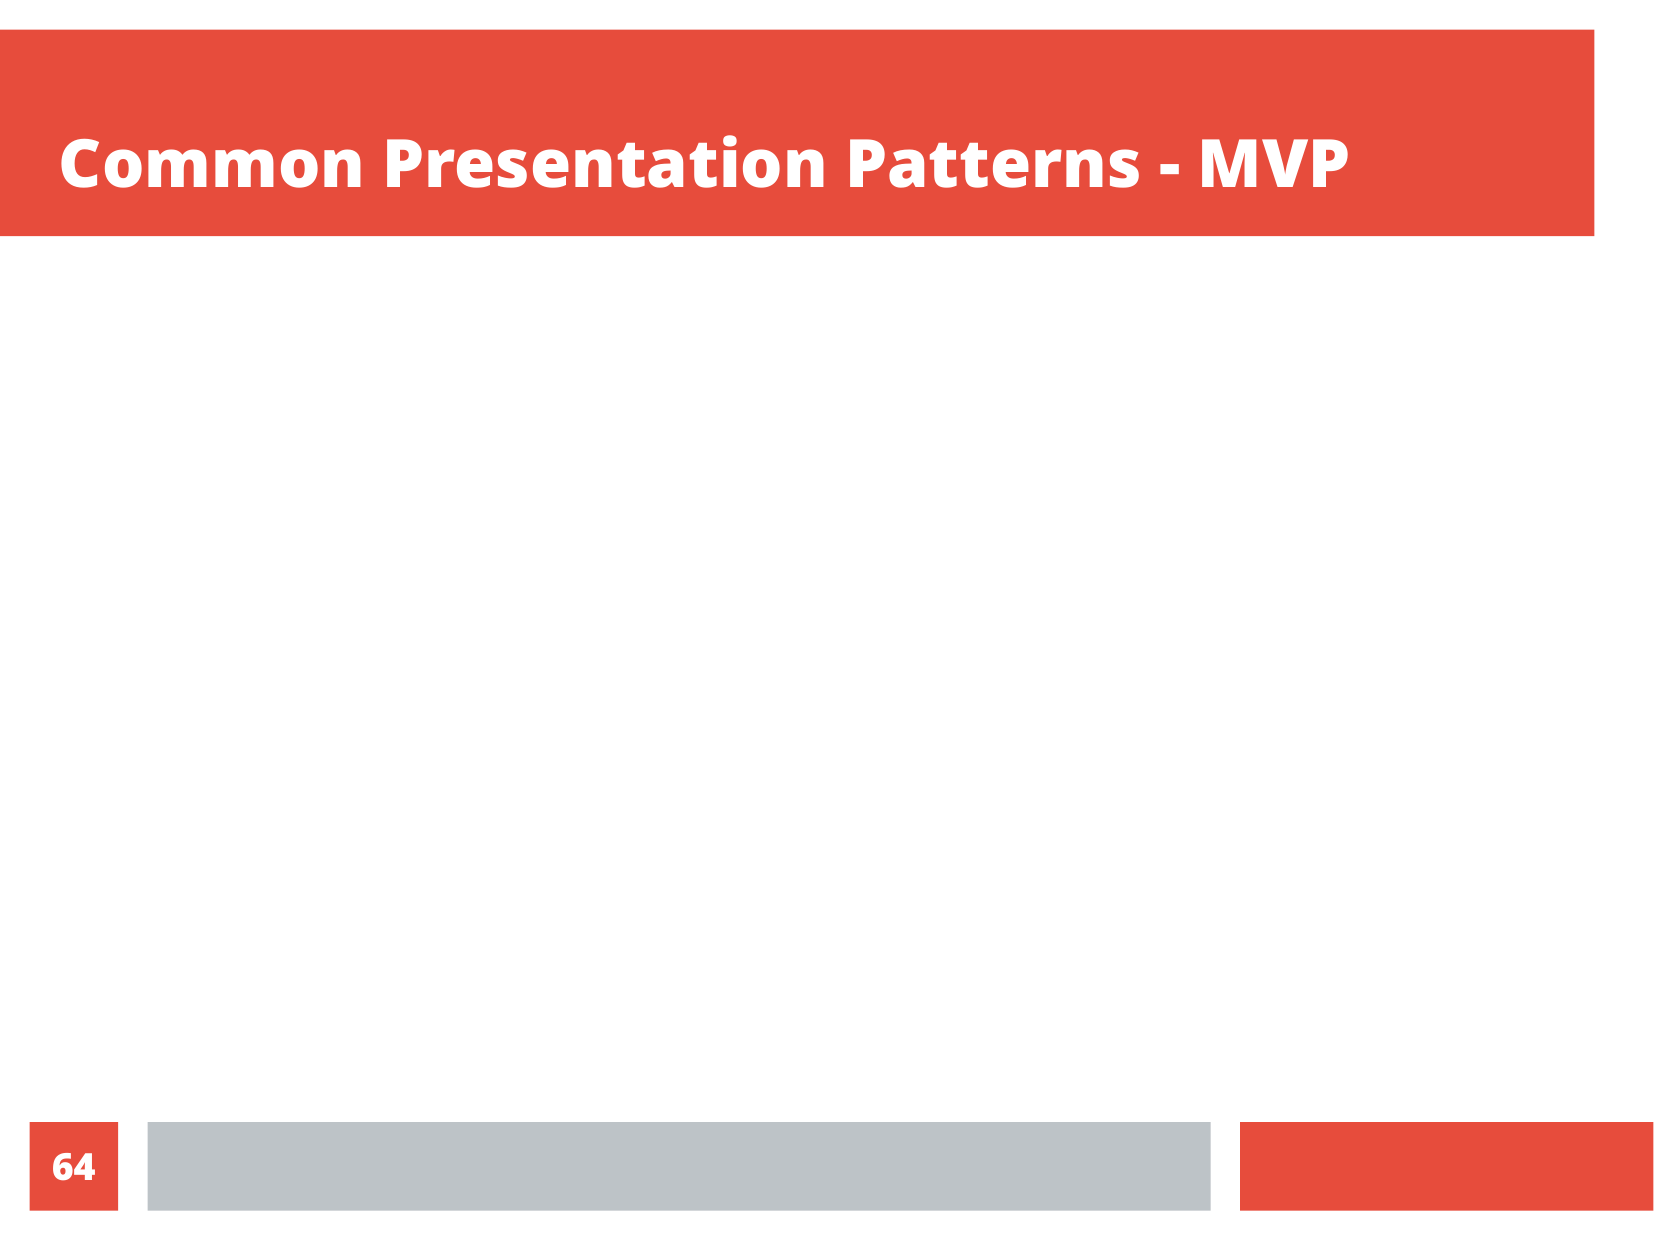

# Common Presentation Patterns - MVP
64